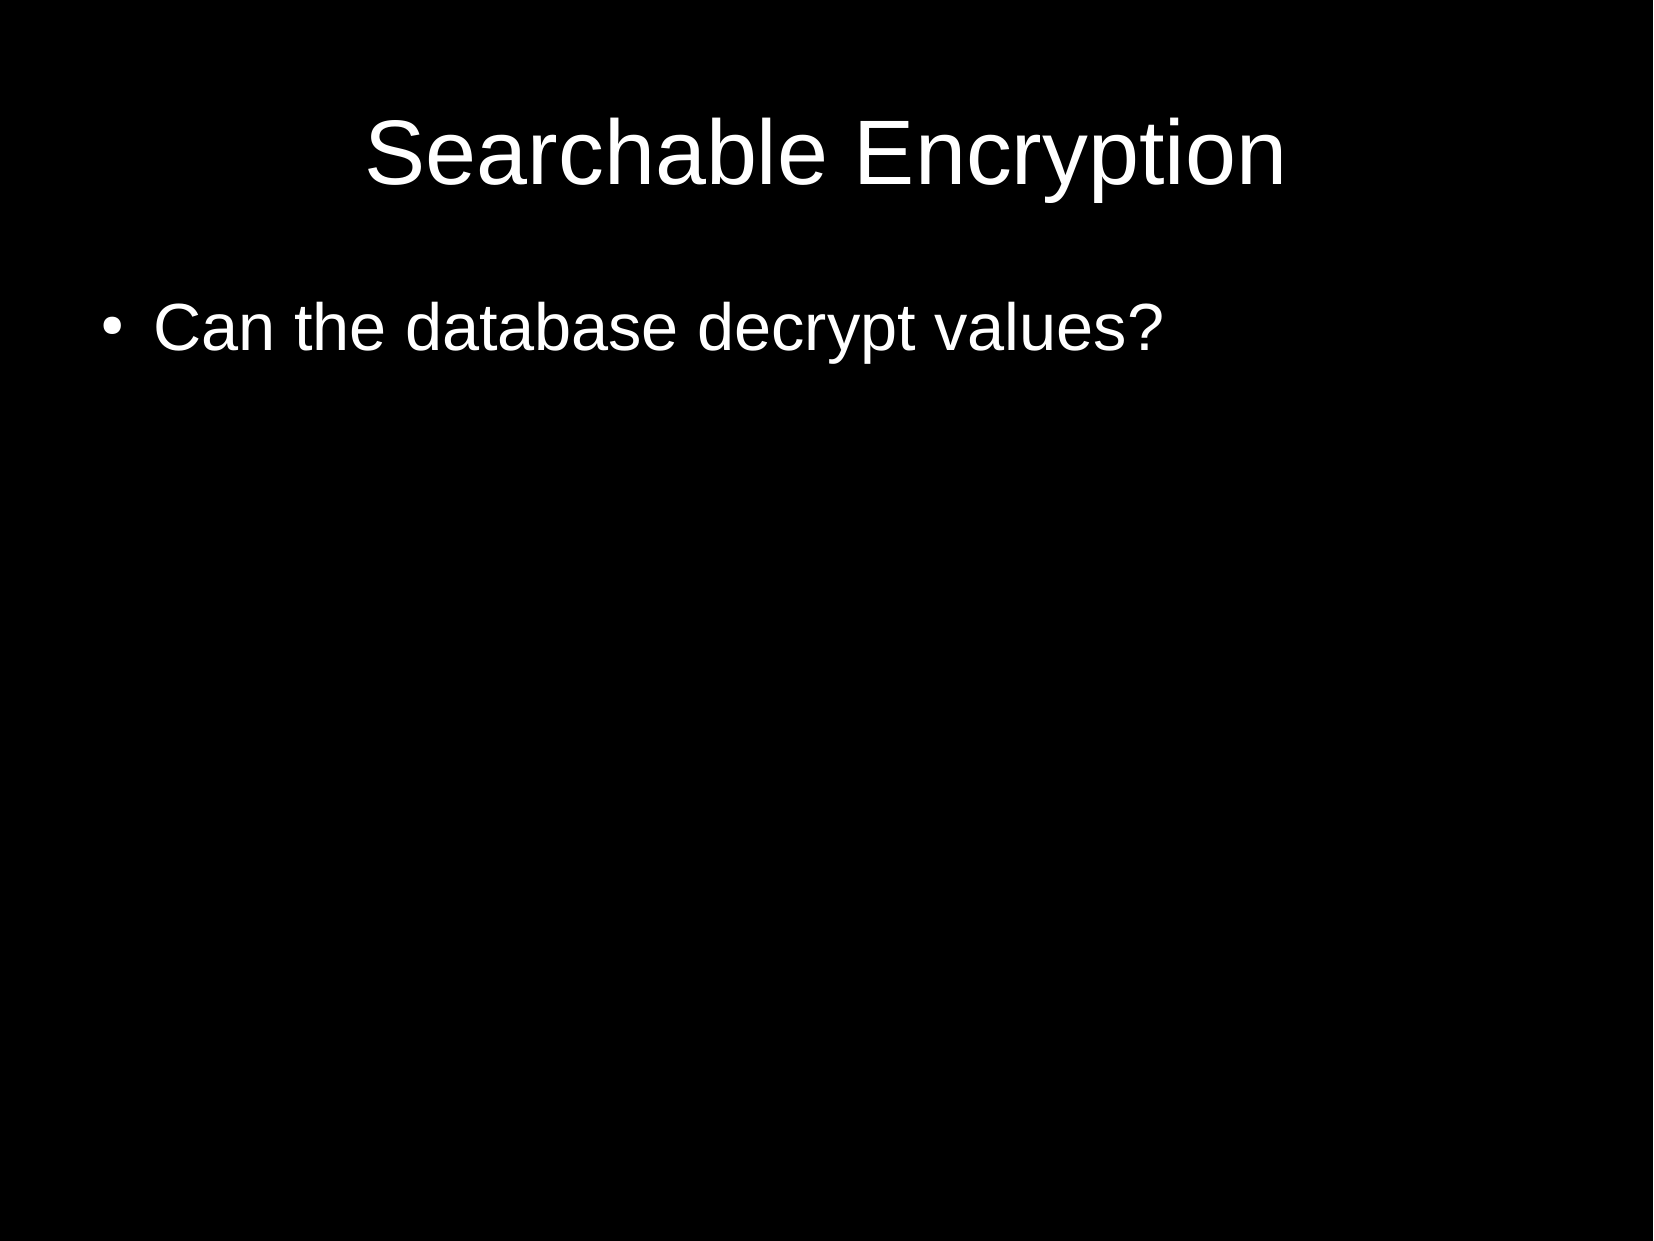

# Searchable Encryption
Can the database decrypt values?